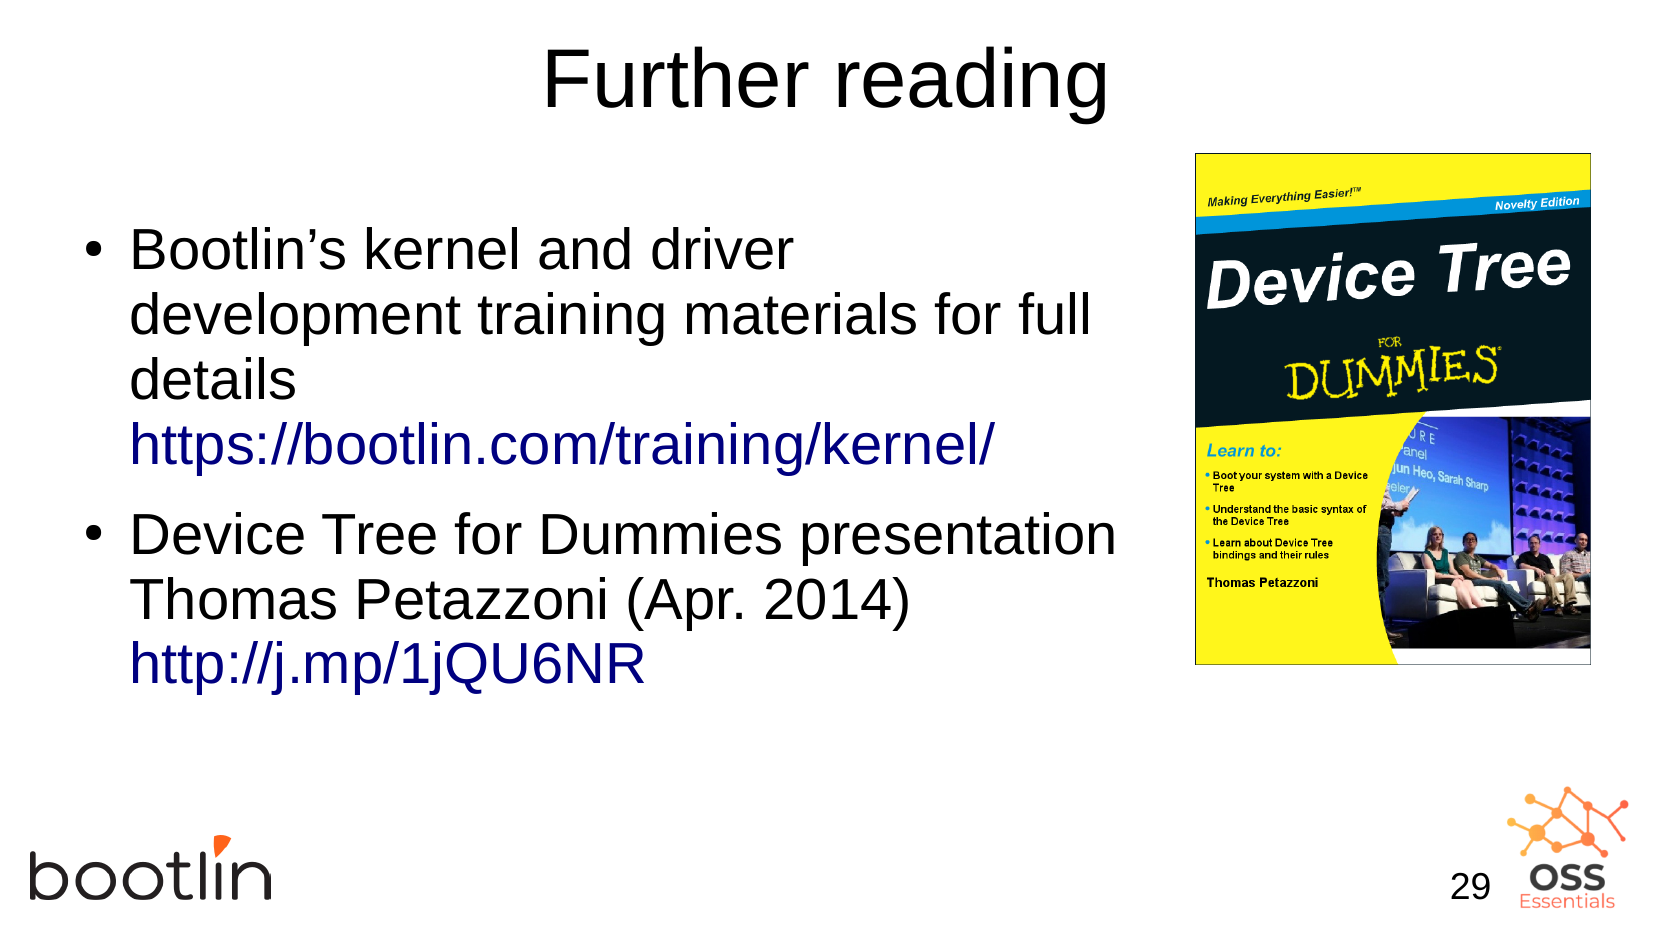

# Further reading
Bootlin’s kernel and driver development training materials for full details
https://bootlin.com/training/kernel/
Device Tree for Dummies presentation
Thomas Petazzoni (Apr. 2014)
http://j.mp/1jQU6NR